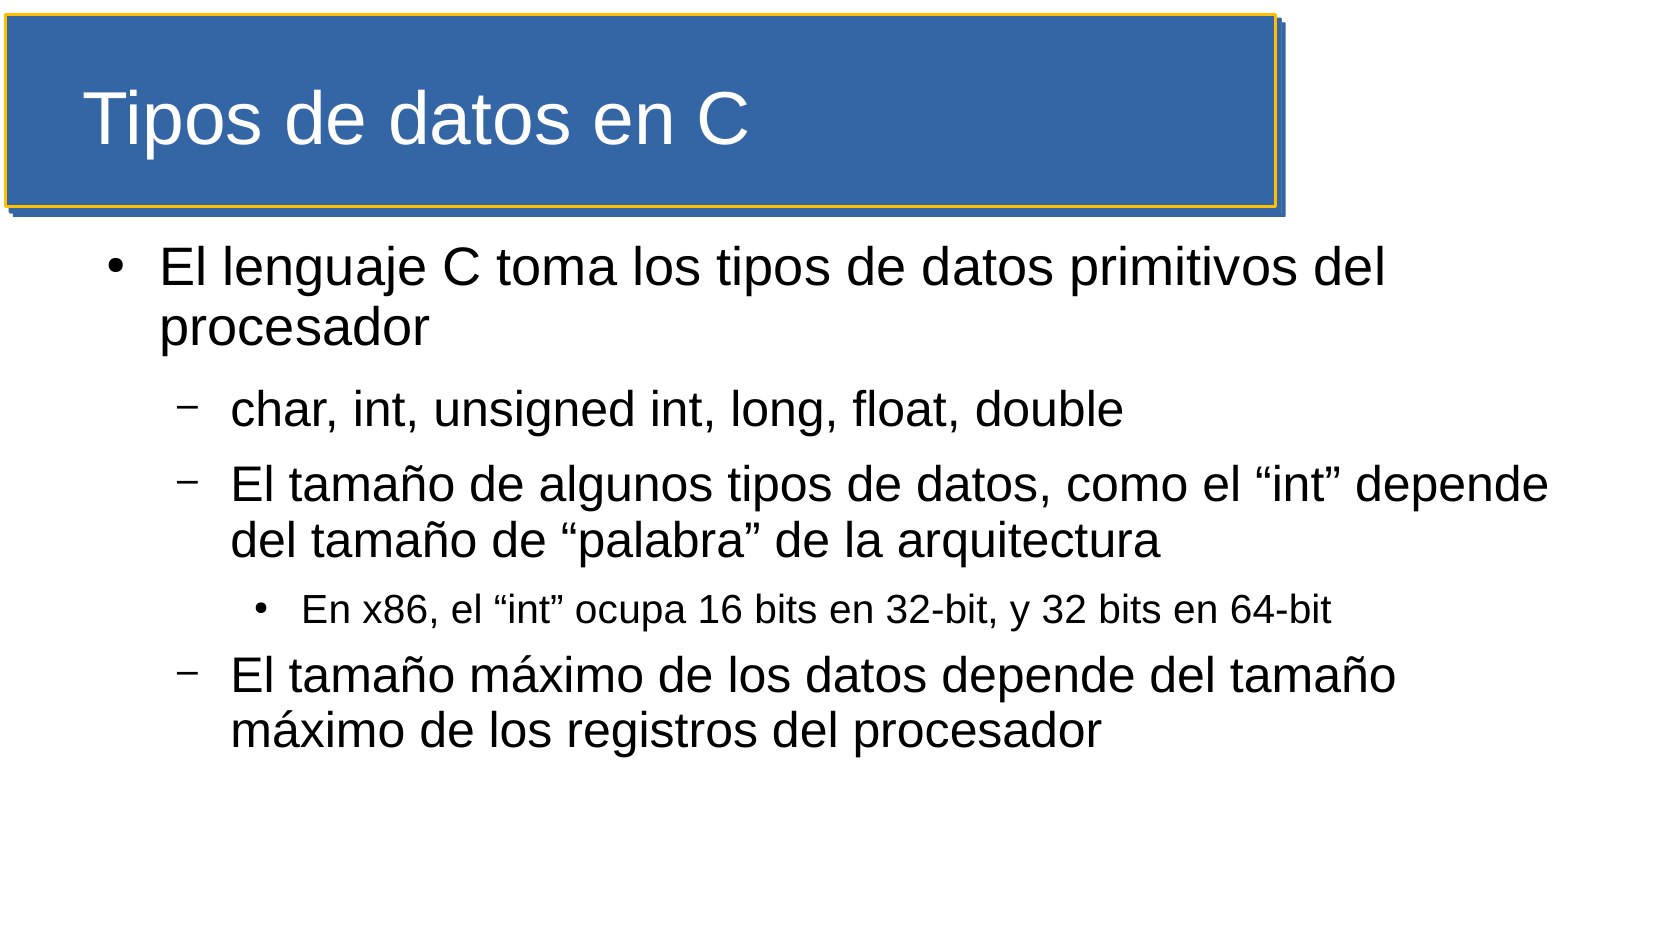

# Tipos de datos en C
El lenguaje C toma los tipos de datos primitivos del procesador
char, int, unsigned int, long, float, double
El tamaño de algunos tipos de datos, como el “int” depende del tamaño de “palabra” de la arquitectura
En x86, el “int” ocupa 16 bits en 32-bit, y 32 bits en 64-bit
El tamaño máximo de los datos depende del tamaño máximo de los registros del procesador